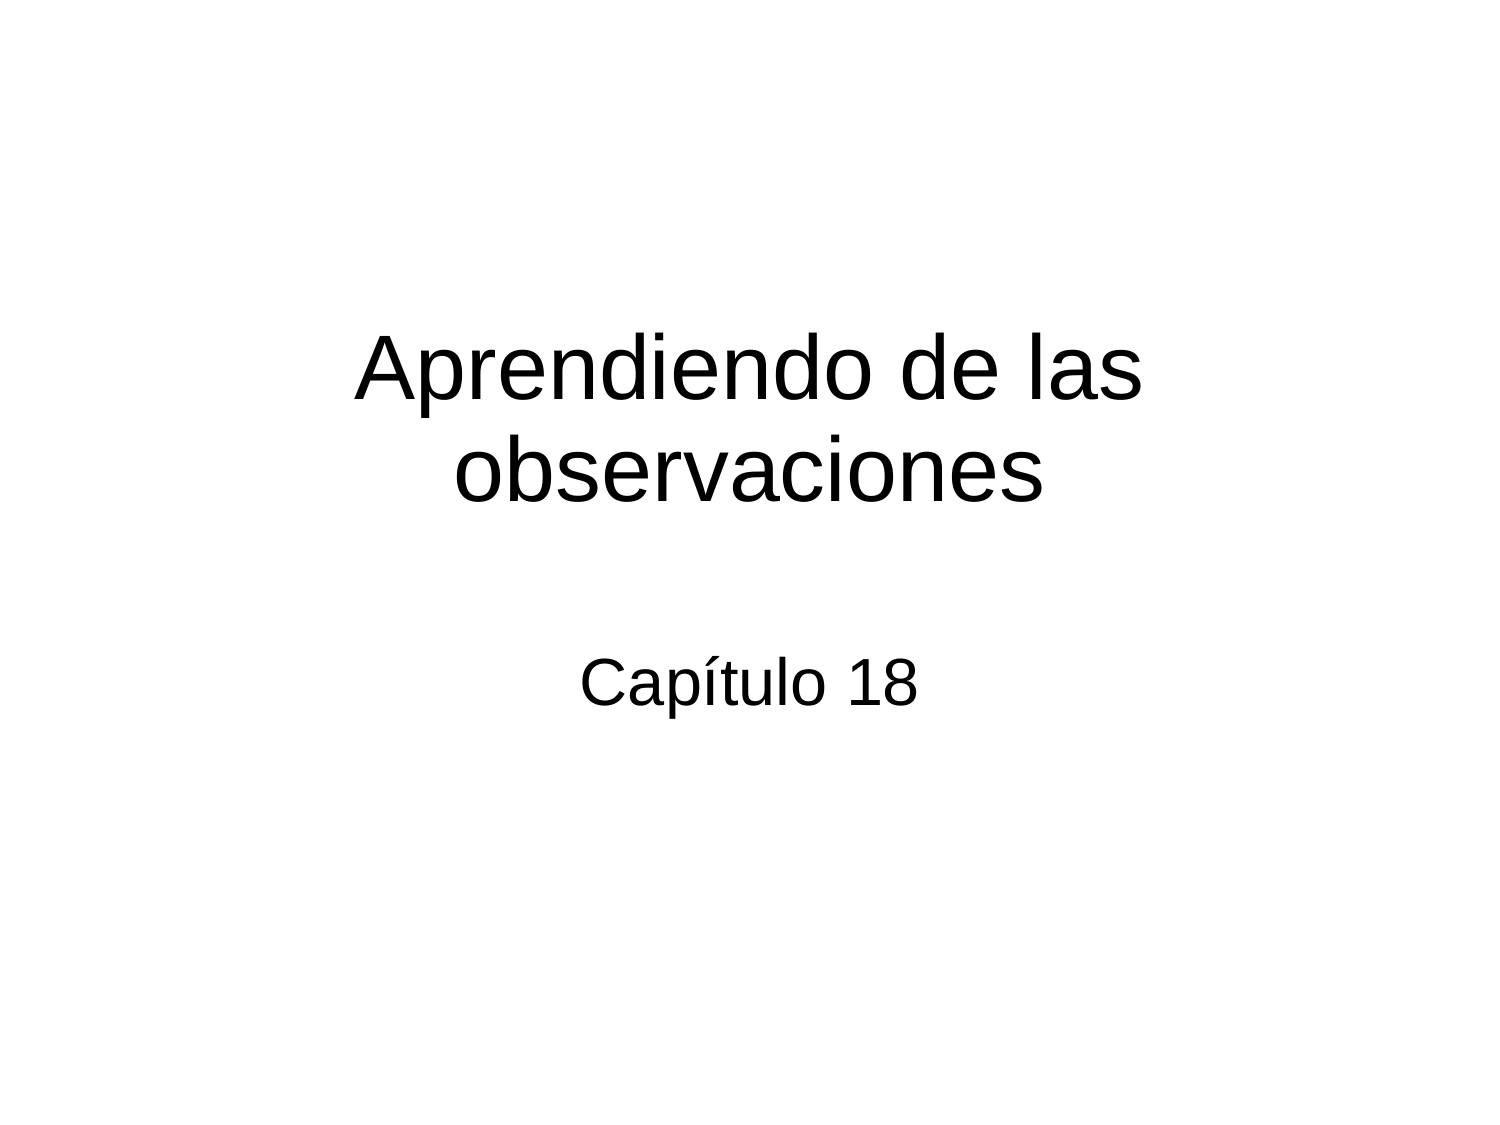

# Aprendiendo de las observaciones
Capítulo 18